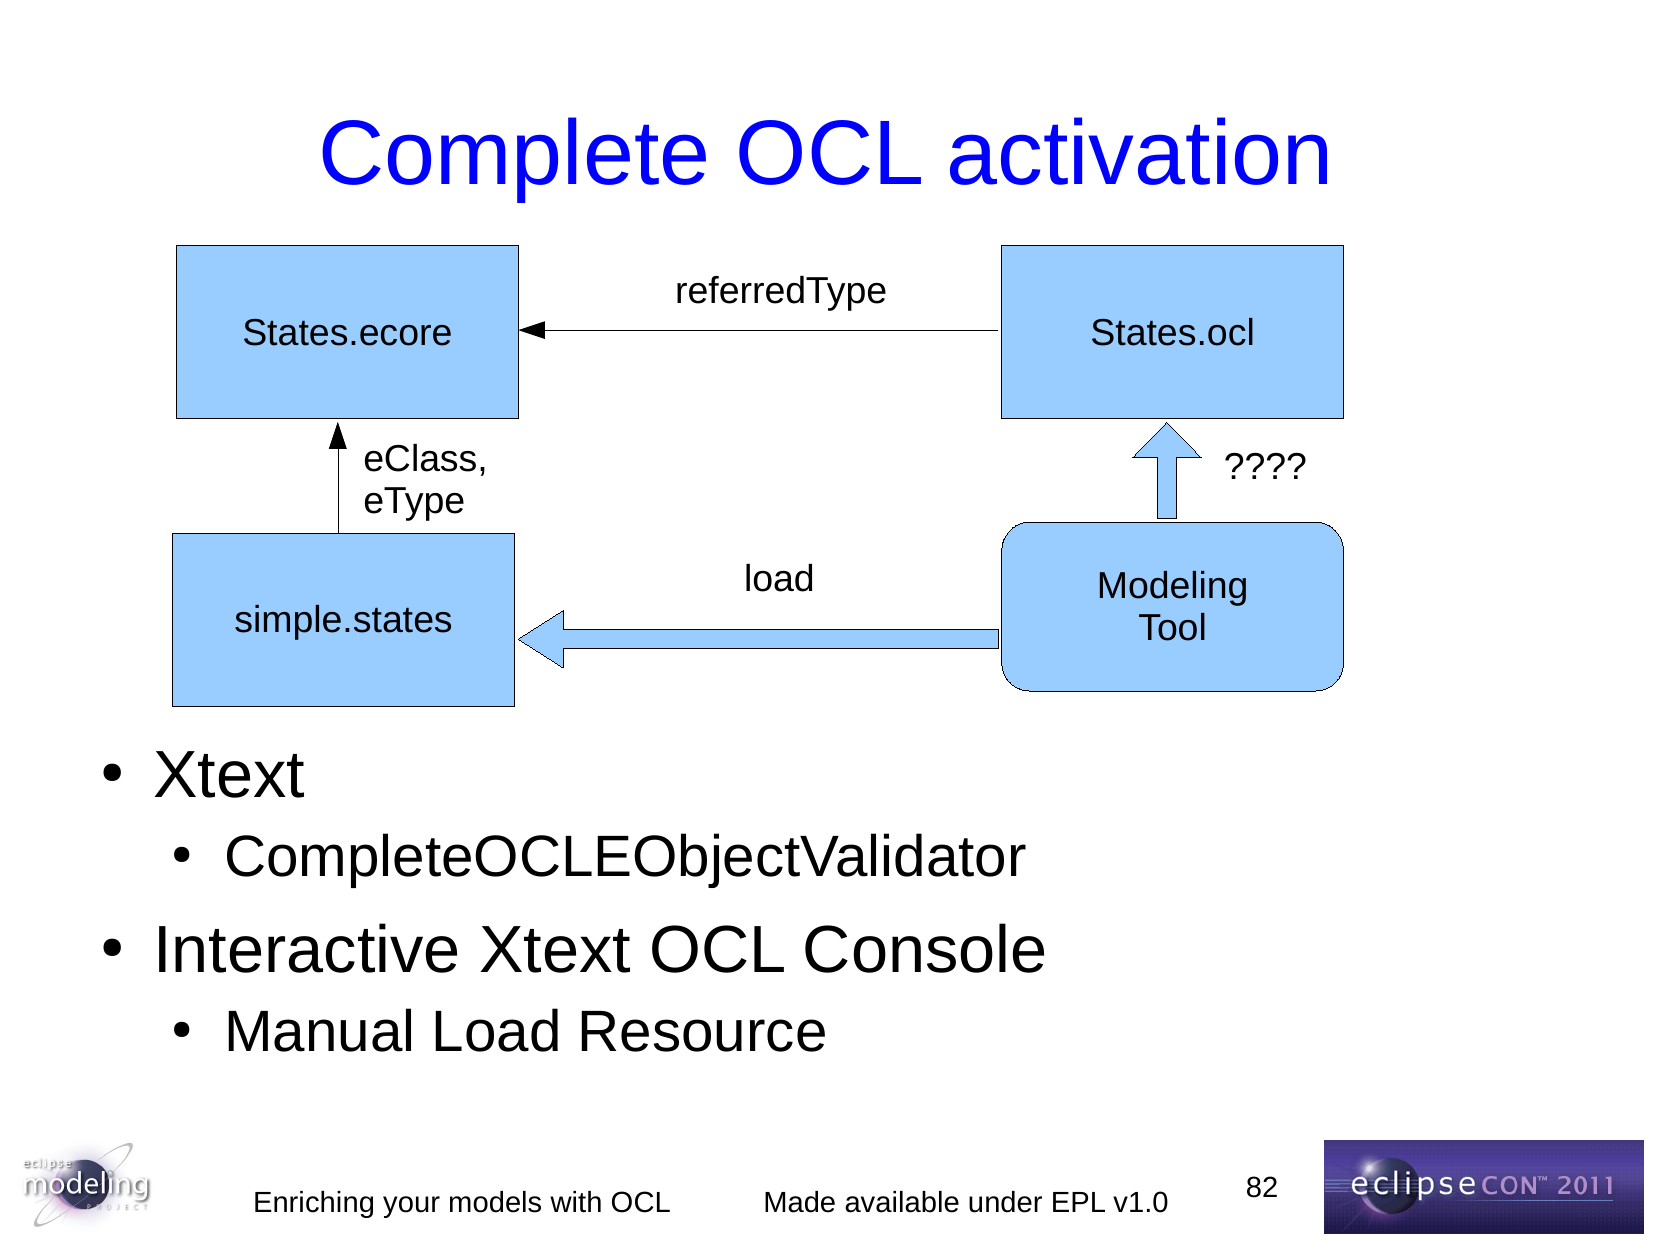

# Complete OCL activation
States.ecore
States.ocl
referredType
eClass,
eType
????
Modeling
Tool
simple.states
load
Xtext
CompleteOCLEObjectValidator
Interactive Xtext OCL Console
Manual Load Resource
82
Enriching your models with OCL